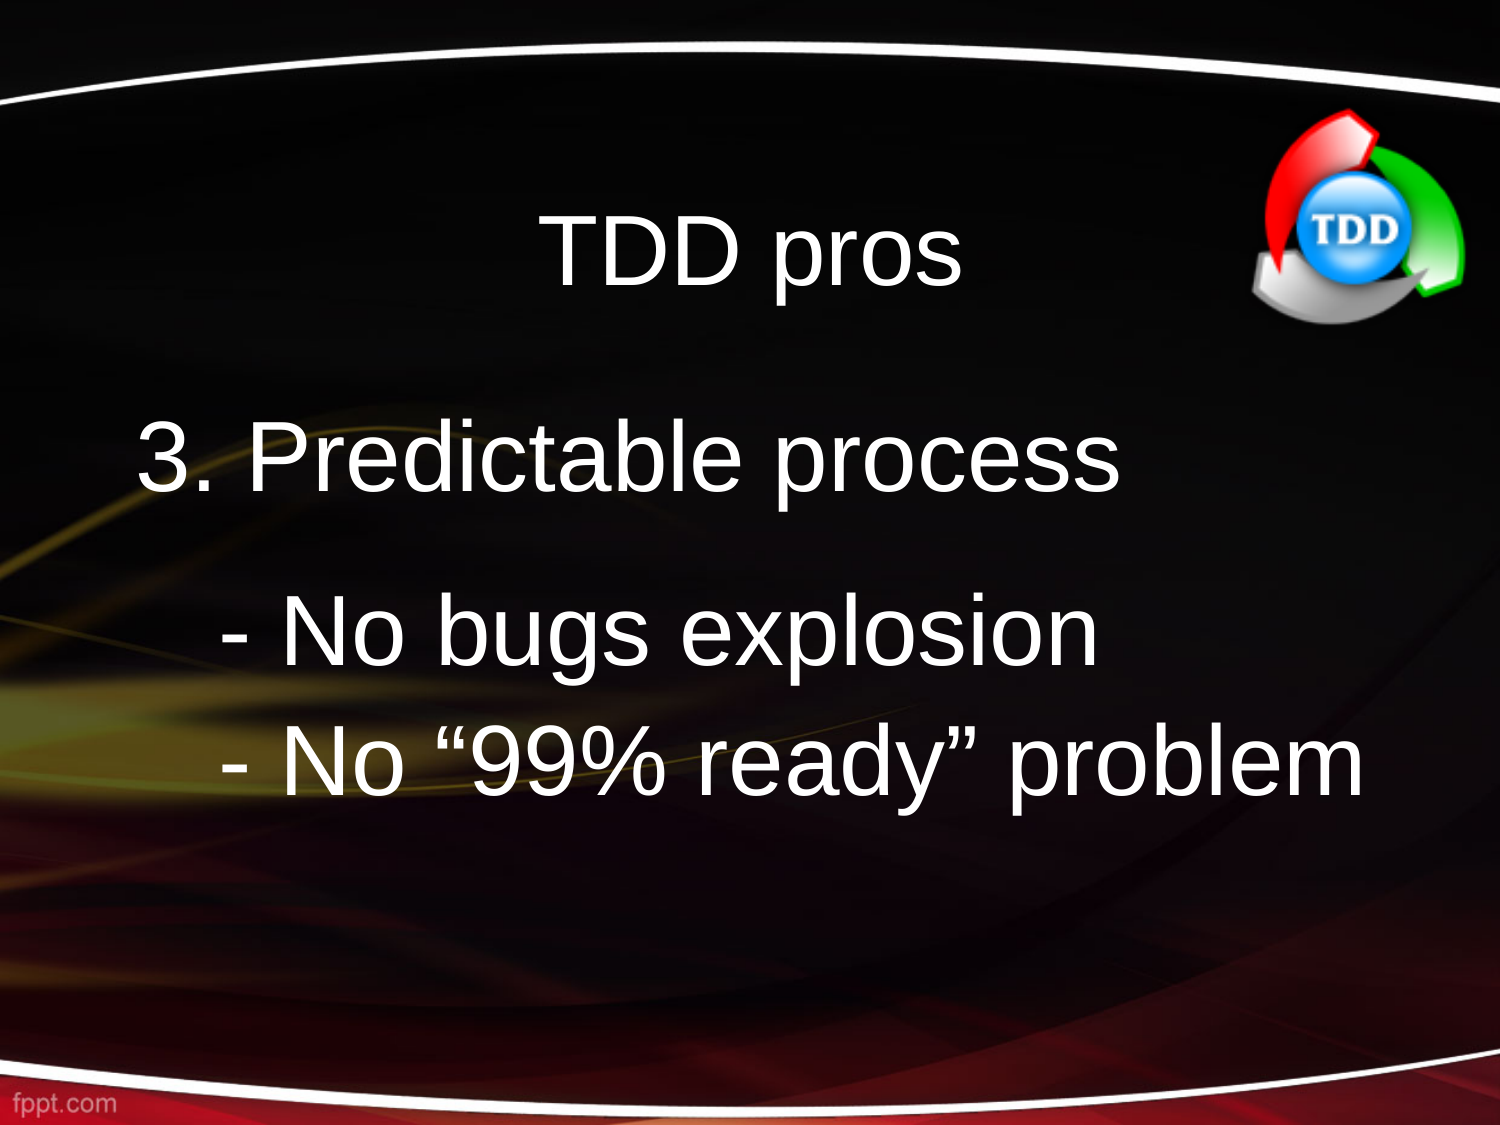

# TDD pros
3. Predictable process
- No bugs explosion
- No “99% ready” problem